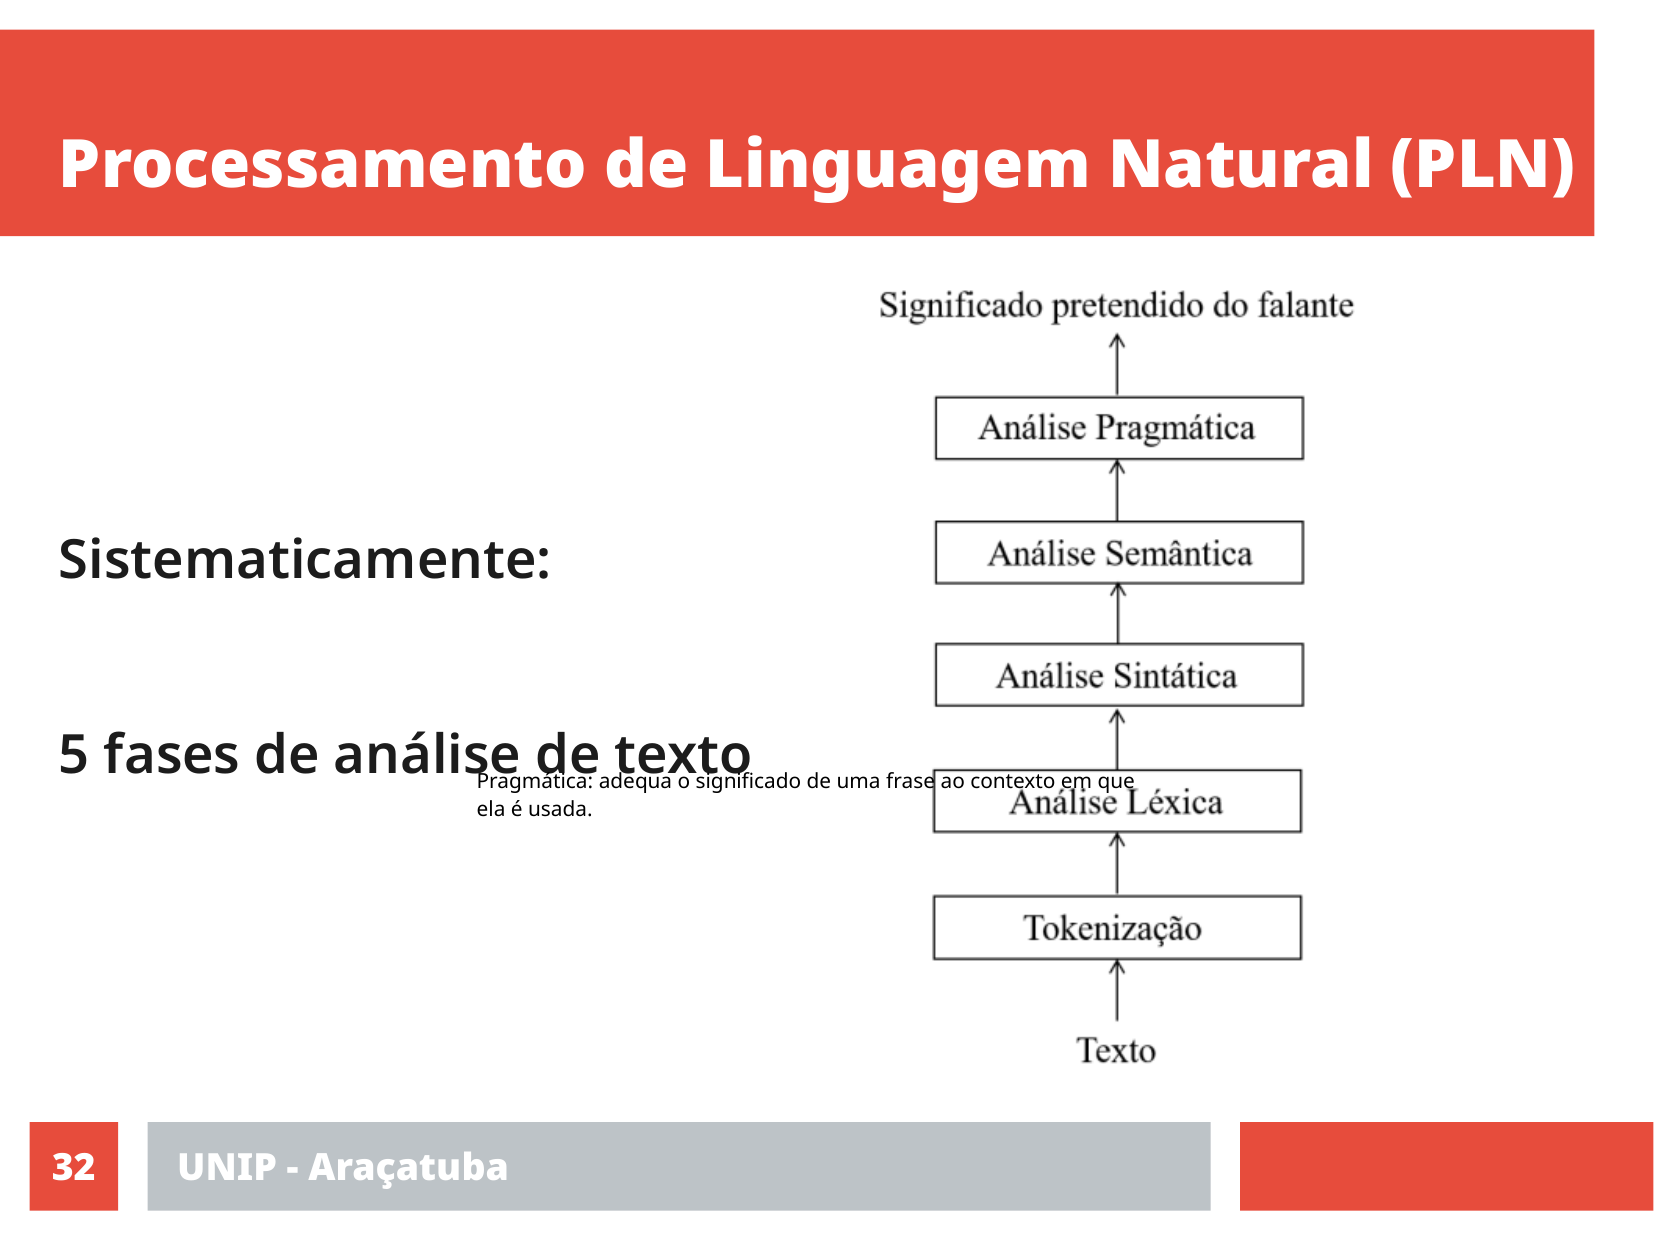

# Processamento de Linguagem Natural (PLN)
Sistematicamente:
5 fases de análise de texto
Pragmática: adequa o significado de uma frase ao contexto em que ela é usada.
32
UNIP - Araçatuba